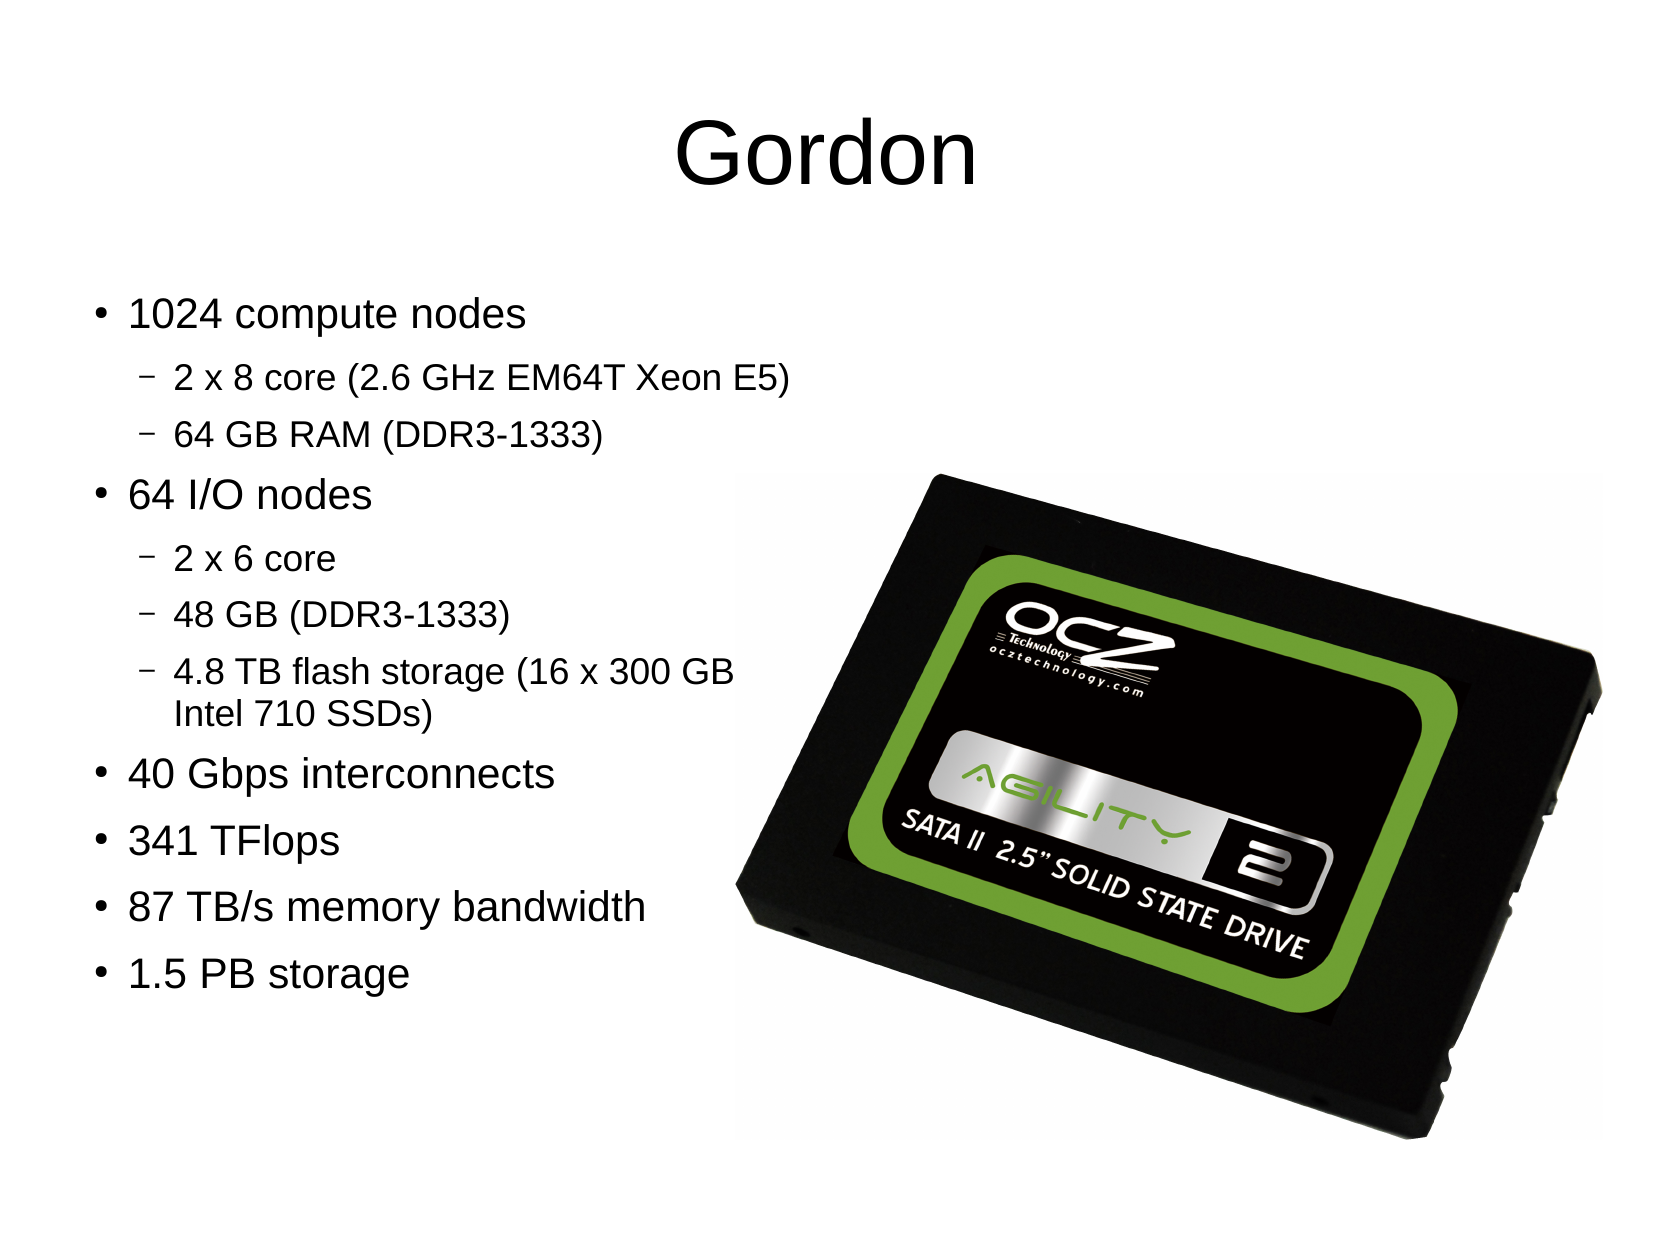

# Gordon
1024 compute nodes
2 x 8 core (2.6 GHz EM64T Xeon E5)
64 GB RAM (DDR3-1333)
64 I/O nodes
2 x 6 core
48 GB (DDR3-1333)
4.8 TB flash storage (16 x 300 GB Intel 710 SSDs)
40 Gbps interconnects
341 TFlops
87 TB/s memory bandwidth
1.5 PB storage